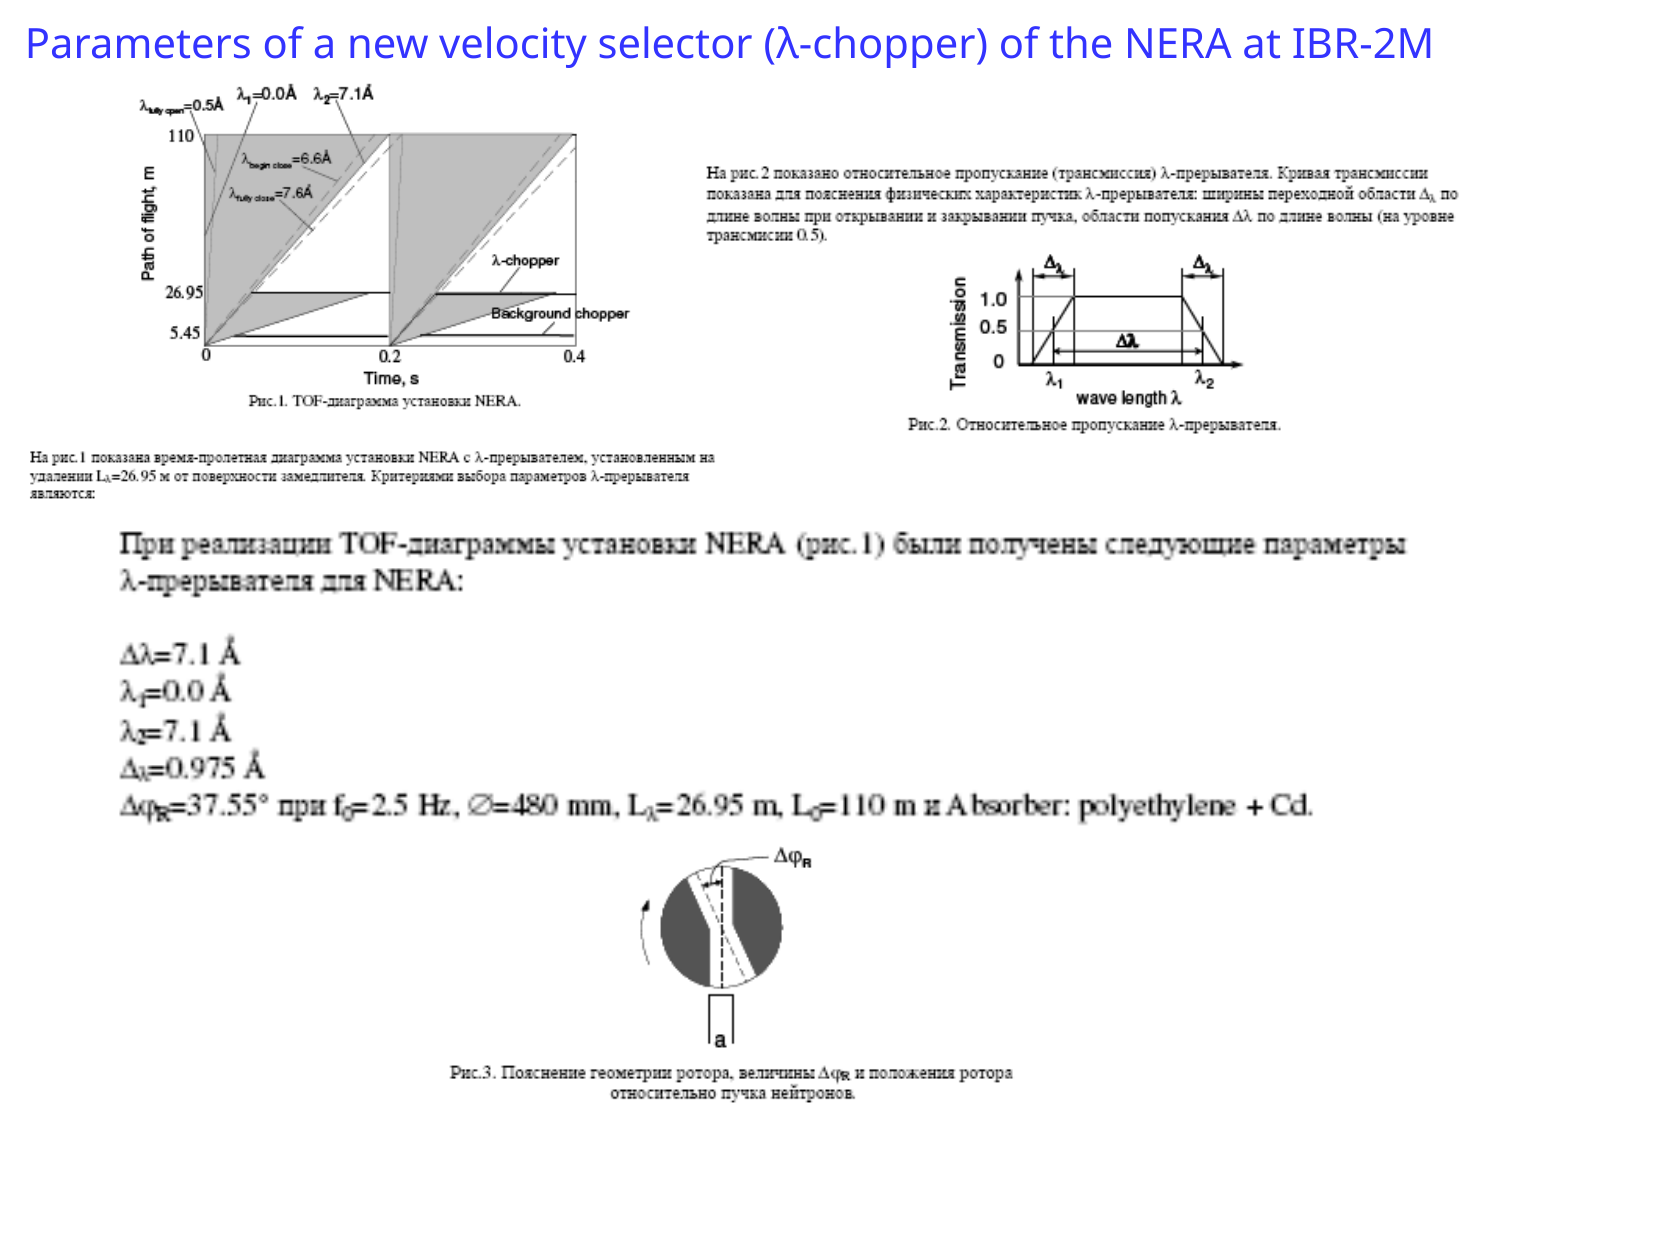

Parameters of a new velocity selector (λ-chopper) of the NERA at IBR-2M